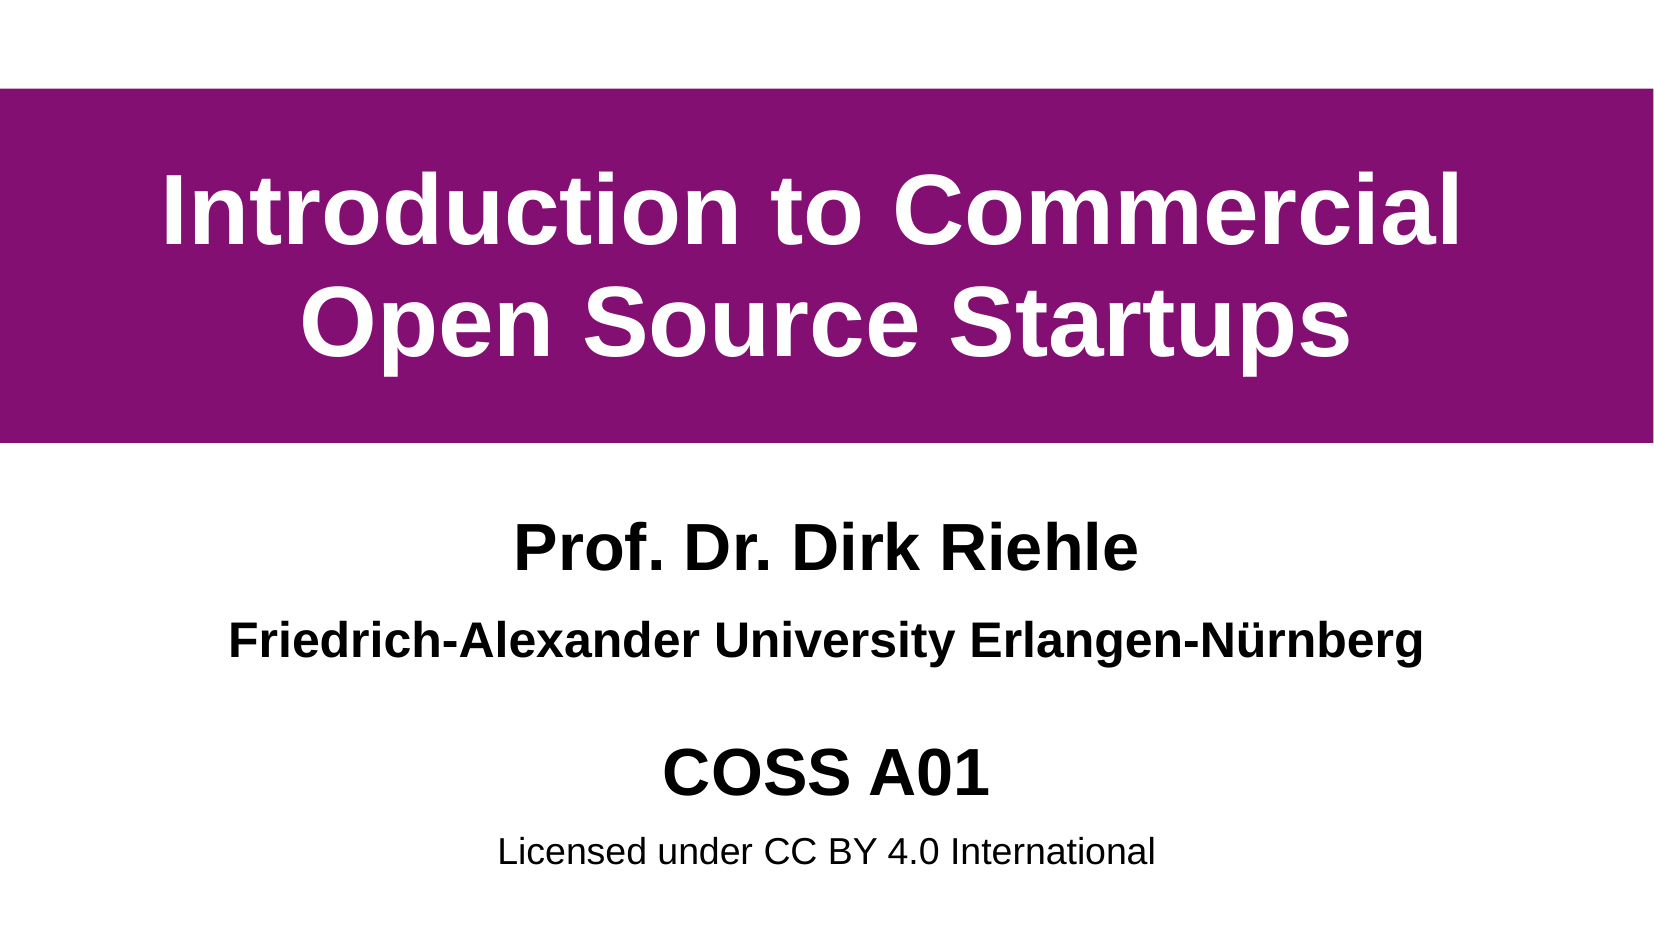

# Introduction to Commercial Open Source Startups
Prof. Dr. Dirk Riehle
Friedrich-Alexander University Erlangen-Nürnberg
COSS A01
Licensed under CC BY 4.0 International